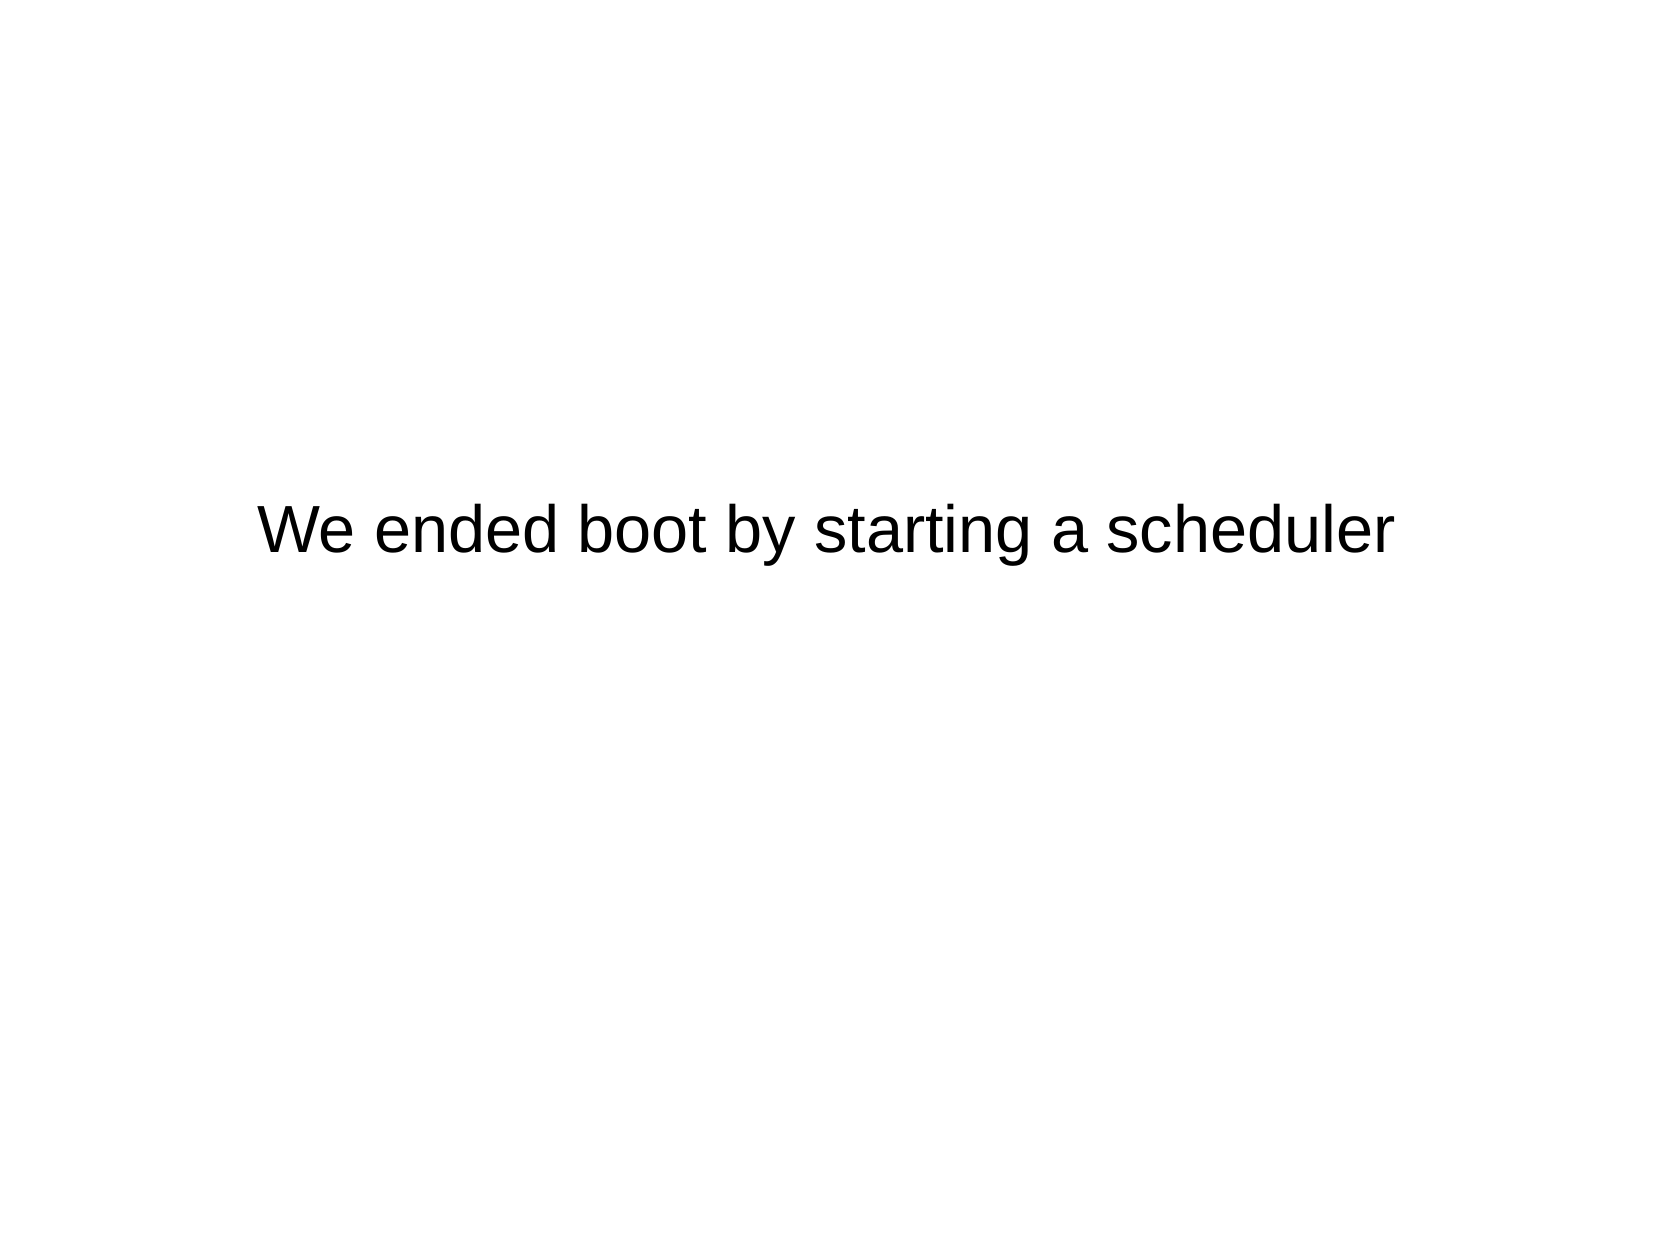

# We ended boot by starting a scheduler